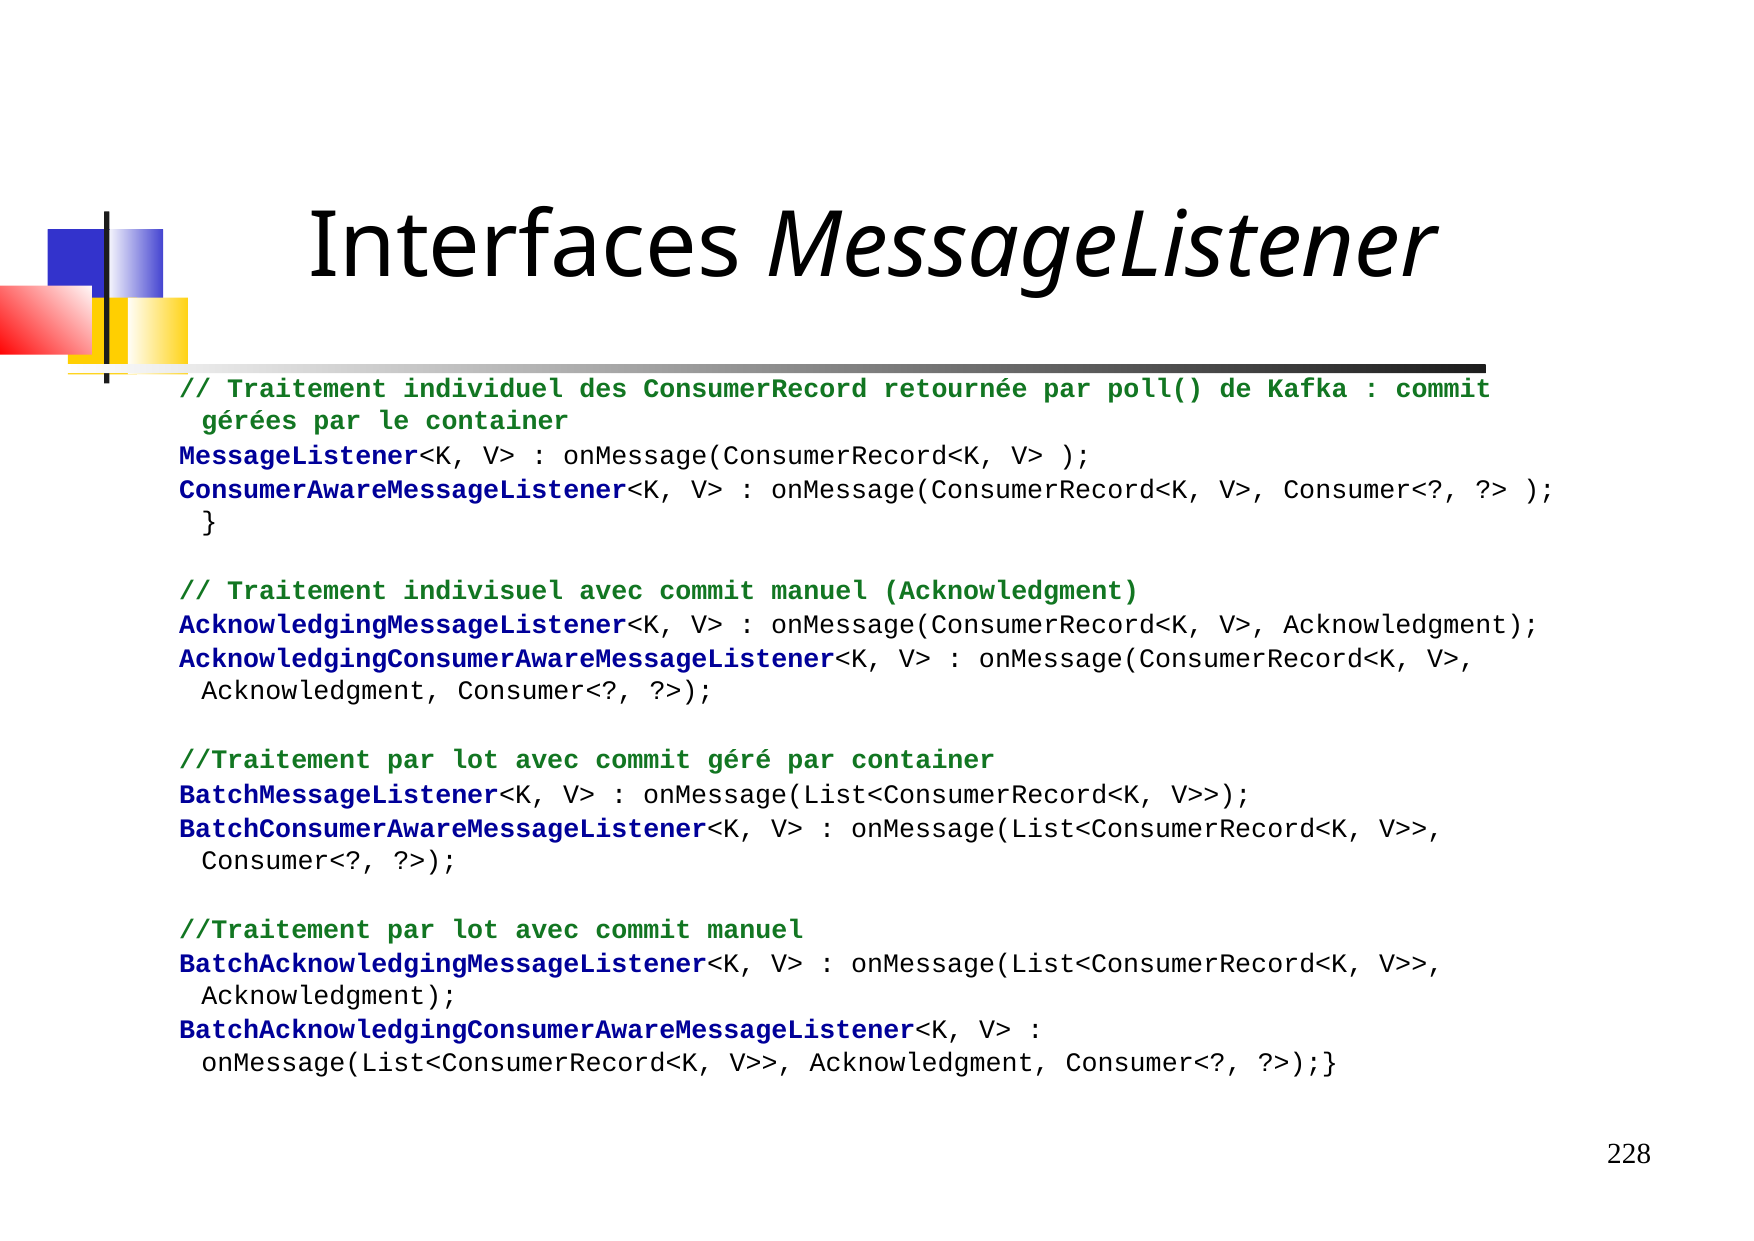

# Interfaces MessageListener
// Traitement individuel des ConsumerRecord retournée par poll() de Kafka : commit gérées par le container
MessageListener<K, V> : onMessage(ConsumerRecord<K, V> );
ConsumerAwareMessageListener<K, V> : onMessage(ConsumerRecord<K, V>, Consumer<?, ?> ); }
// Traitement indivisuel avec commit manuel (Acknowledgment)
AcknowledgingMessageListener<K, V> : onMessage(ConsumerRecord<K, V>, Acknowledgment);
AcknowledgingConsumerAwareMessageListener<K, V> : onMessage(ConsumerRecord<K, V>, Acknowledgment, Consumer<?, ?>);
//Traitement par lot avec commit géré par container
BatchMessageListener<K, V> : onMessage(List<ConsumerRecord<K, V>>);
BatchConsumerAwareMessageListener<K, V> : onMessage(List<ConsumerRecord<K, V>>, Consumer<?, ?>);
//Traitement par lot avec commit manuel
BatchAcknowledgingMessageListener<K, V> : onMessage(List<ConsumerRecord<K, V>>, Acknowledgment);
BatchAcknowledgingConsumerAwareMessageListener<K, V> : onMessage(List<ConsumerRecord<K, V>>, Acknowledgment, Consumer<?, ?>);}